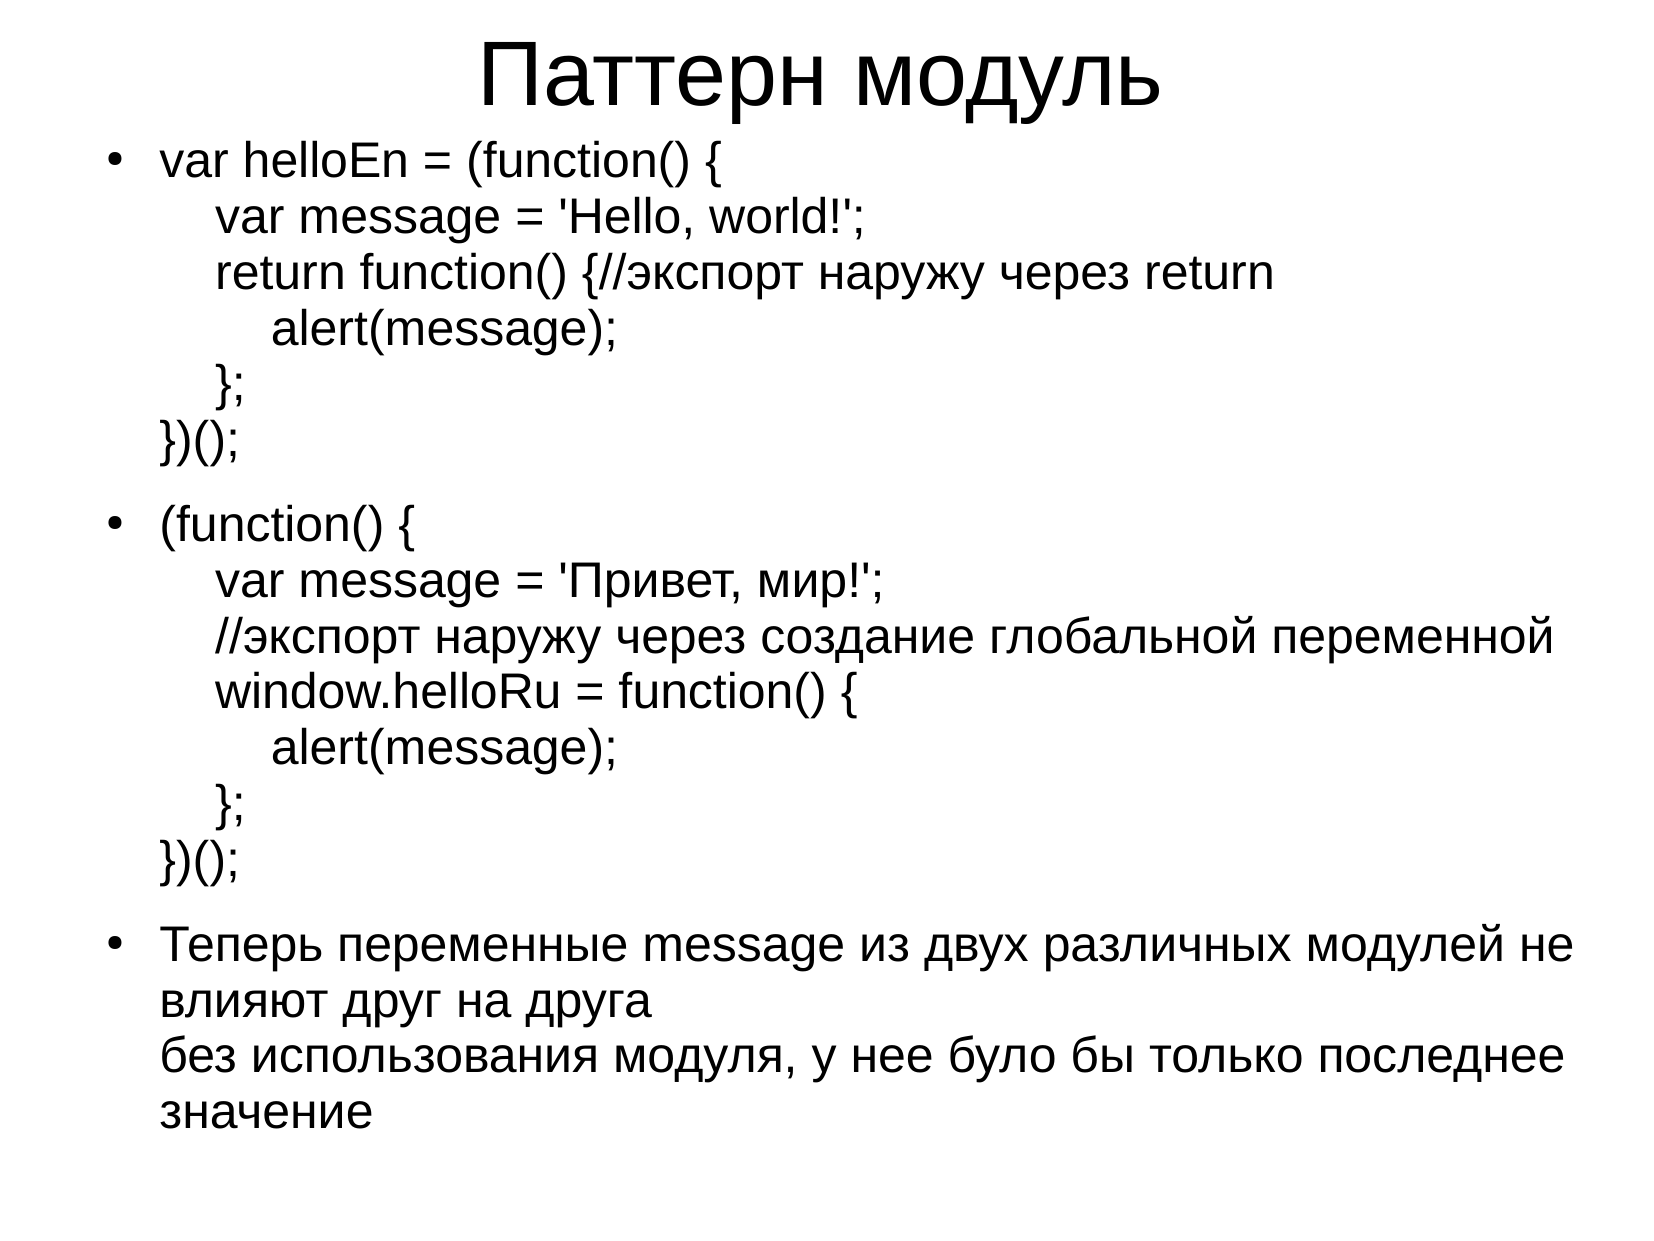

# Паттерн модуль
var helloEn = (function() {
 var message = 'Hello, world!';
 return function() {//экспорт наружу через return
 alert(message);
 };
})();
(function() {
 var message = 'Привет, мир!';
 //экспорт наружу через создание глобальной переменной
 window.helloRu = function() {
 alert(message);
 };
})();
Теперь переменные message из двух различных модулей не влияют друг на друга
без использования модуля, у нее було бы только последнее значение